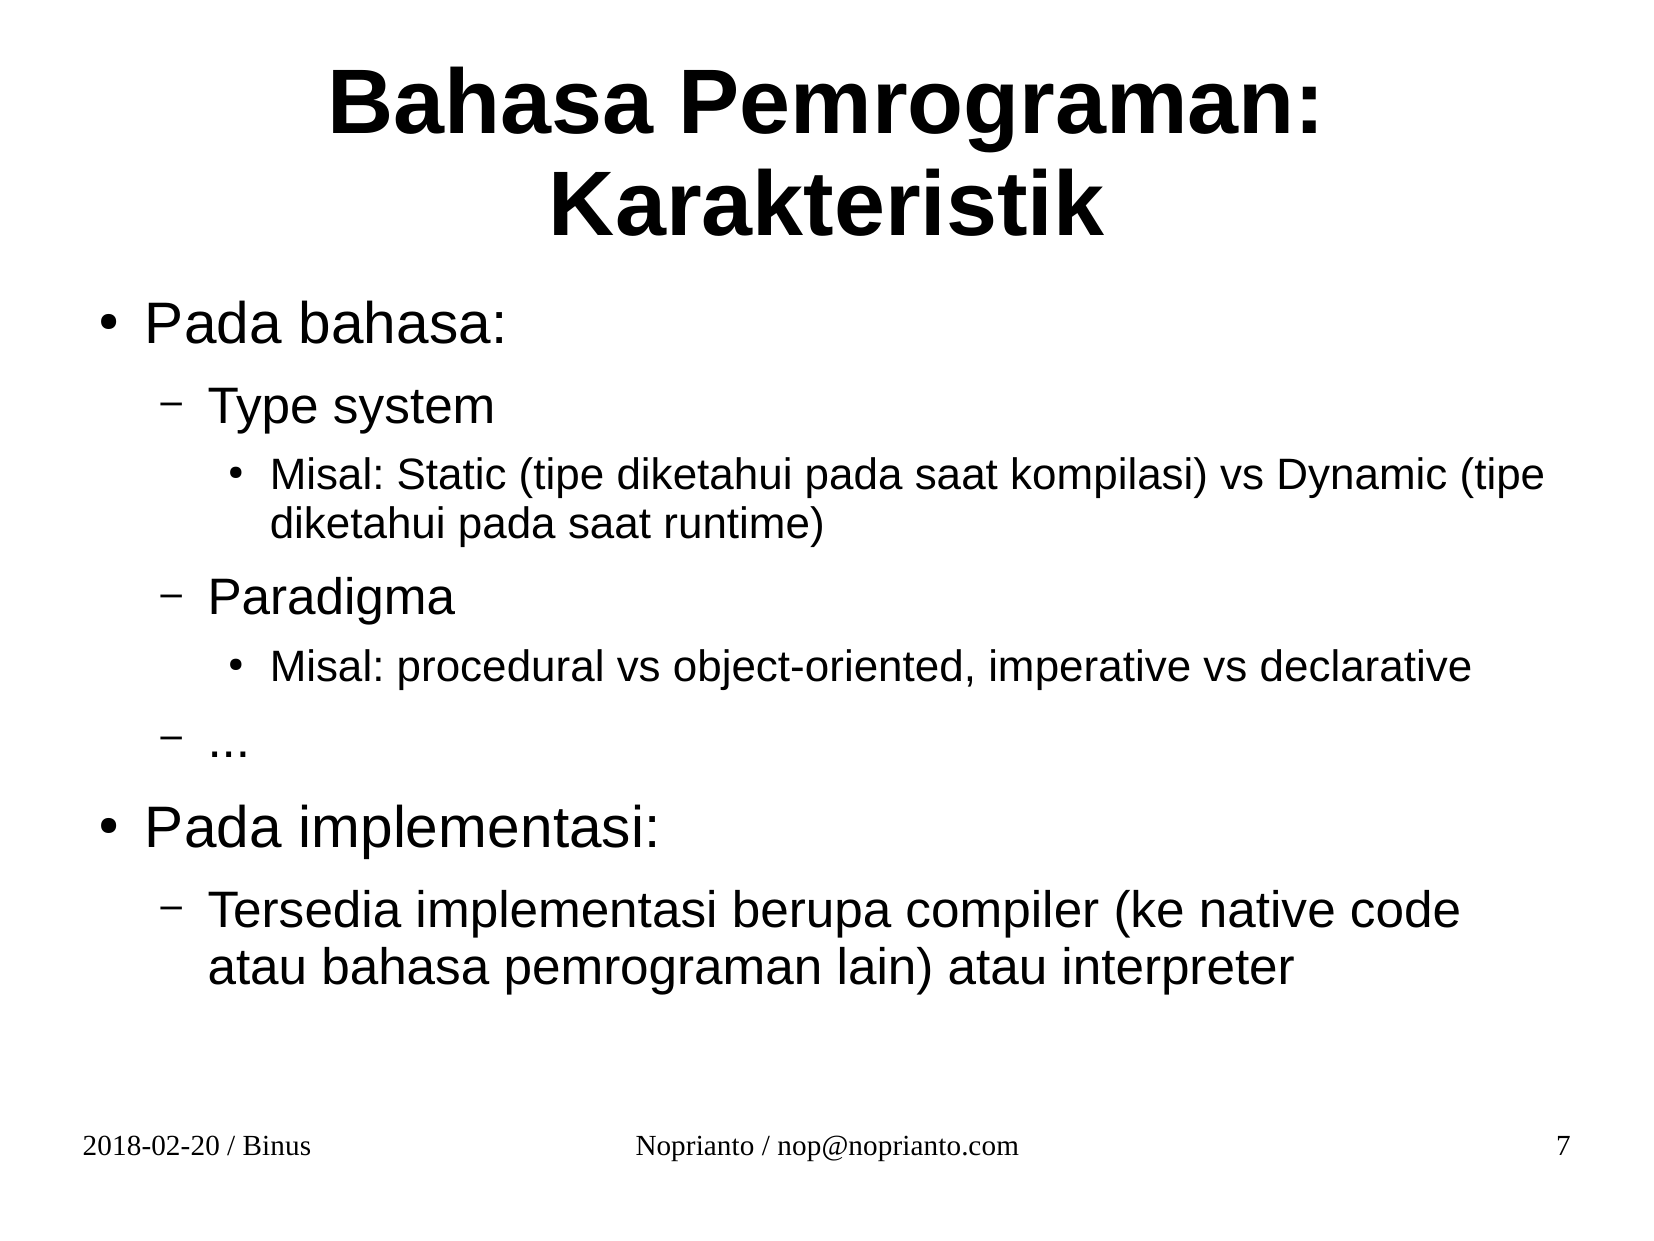

# Bahasa Pemrograman: Karakteristik
Pada bahasa:
Type system
Misal: Static (tipe diketahui pada saat kompilasi) vs Dynamic (tipe diketahui pada saat runtime)
Paradigma
Misal: procedural vs object-oriented, imperative vs declarative
...
Pada implementasi:
Tersedia implementasi berupa compiler (ke native code atau bahasa pemrograman lain) atau interpreter
2018-02-20 / Binus
Noprianto / nop@noprianto.com
7